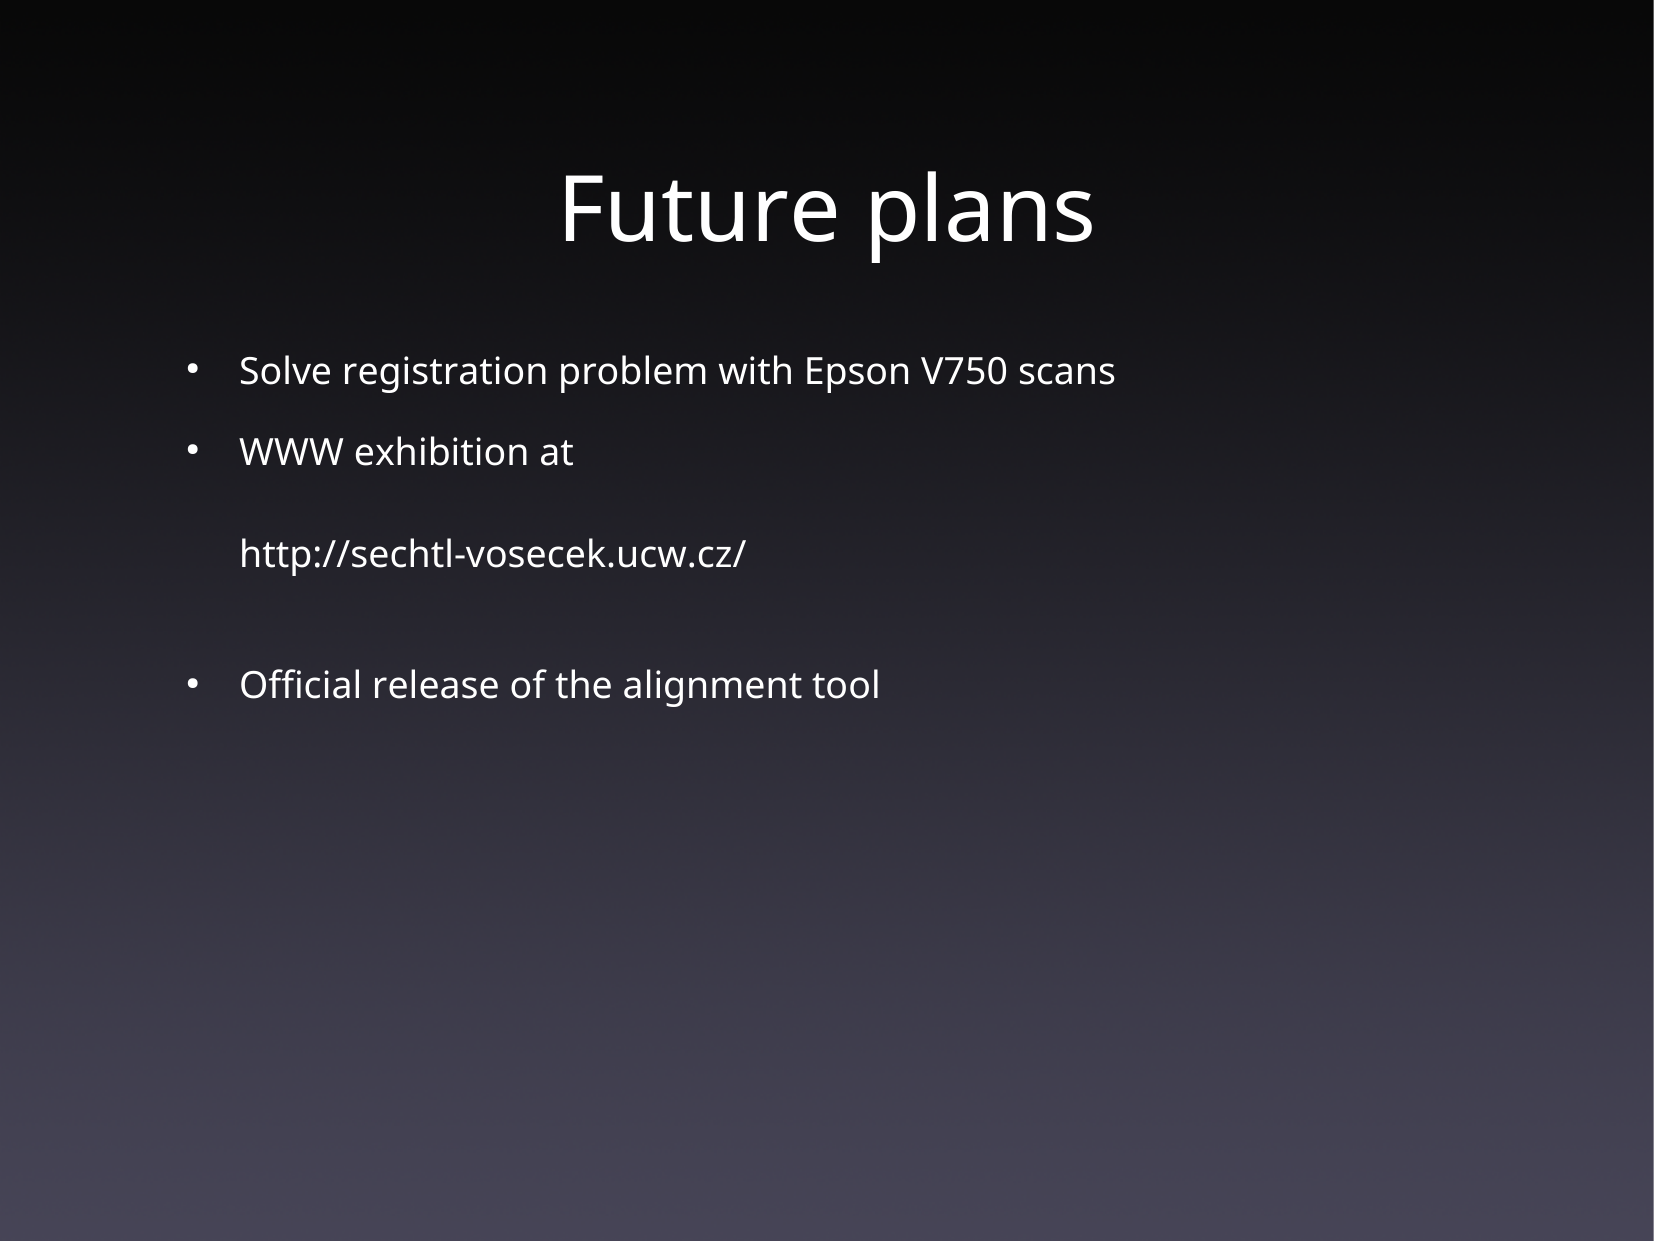

# Future plans
Solve registration problem with Epson V750 scans
WWW exhibition at
http://sechtl-vosecek.ucw.cz/
Official release of the alignment tool